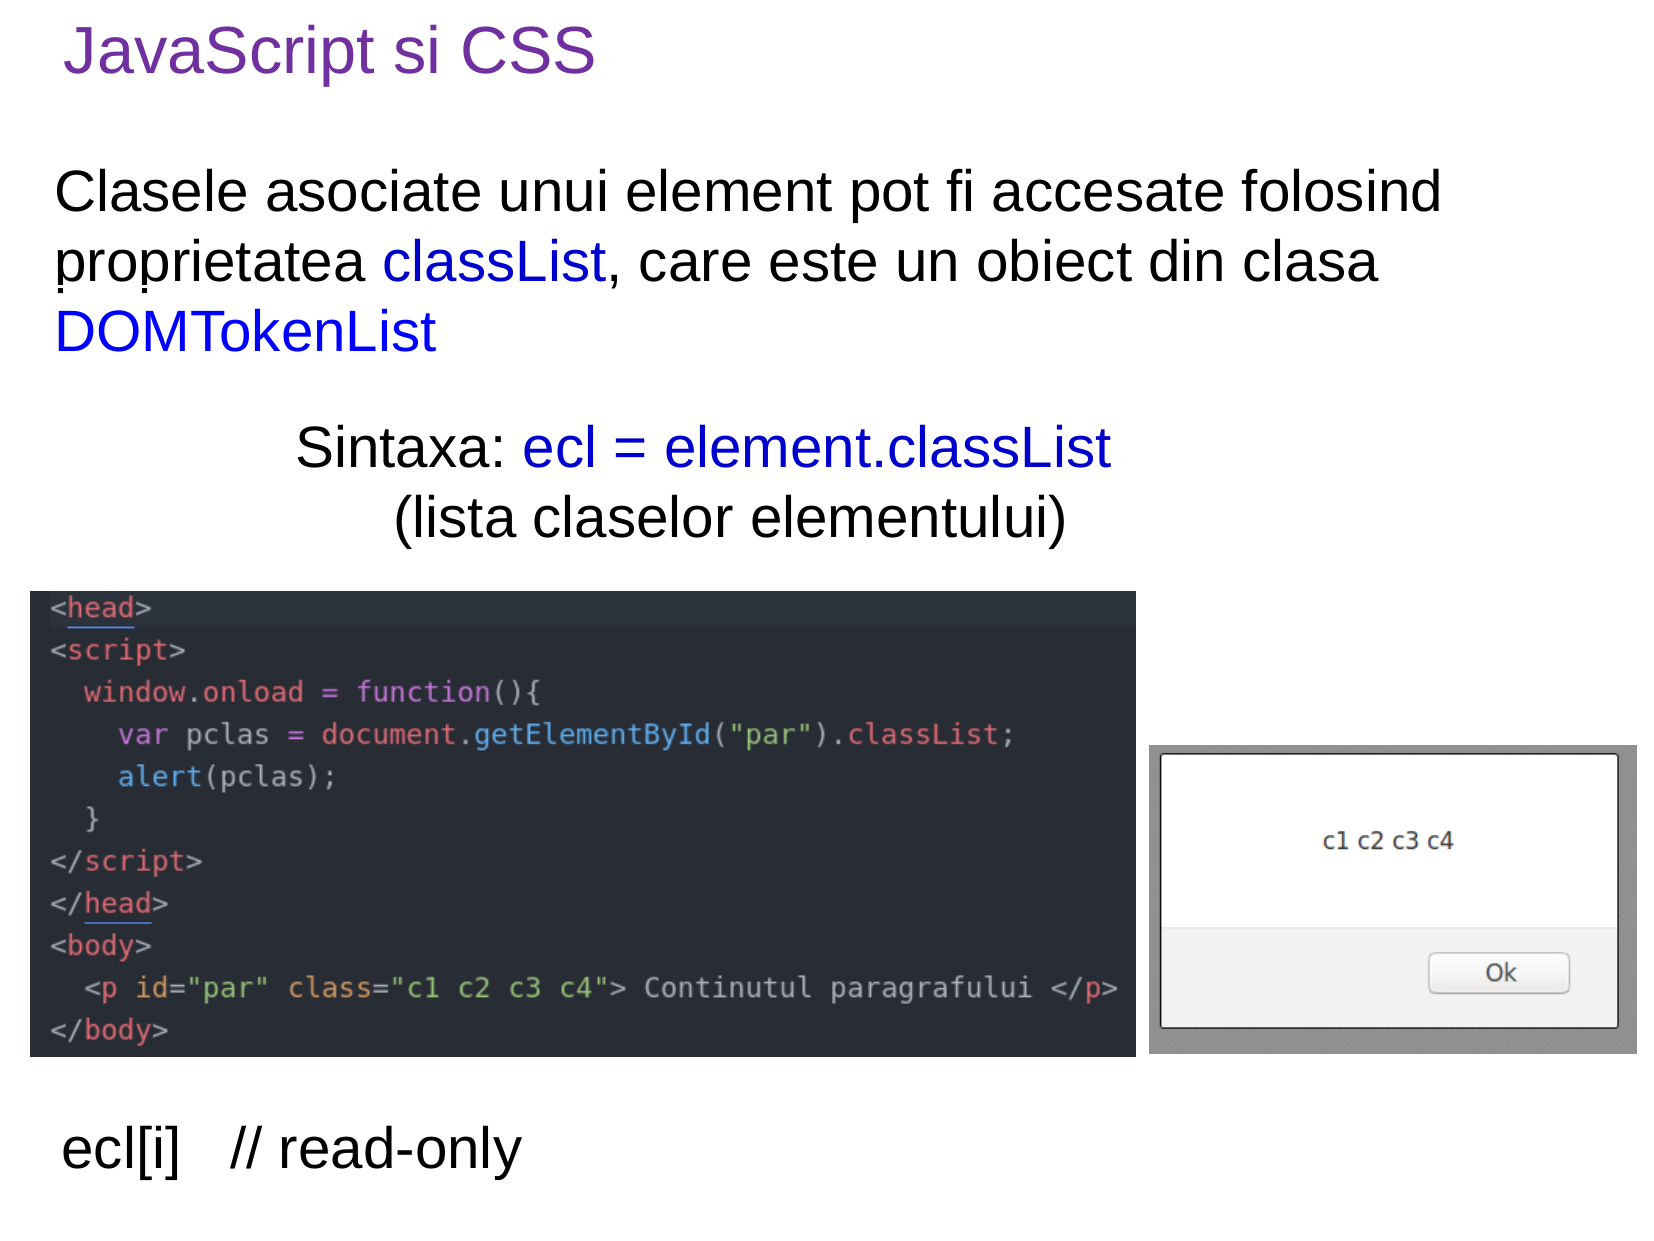

JavaScript si CSS
Clasele asociate unui element pot fi accesate folosind proprietatea classList, care este un obiect din clasa DOMTokenList
Sintaxa: ecl = element.classList
 (lista claselor elementului)
ecl[i] // read-only